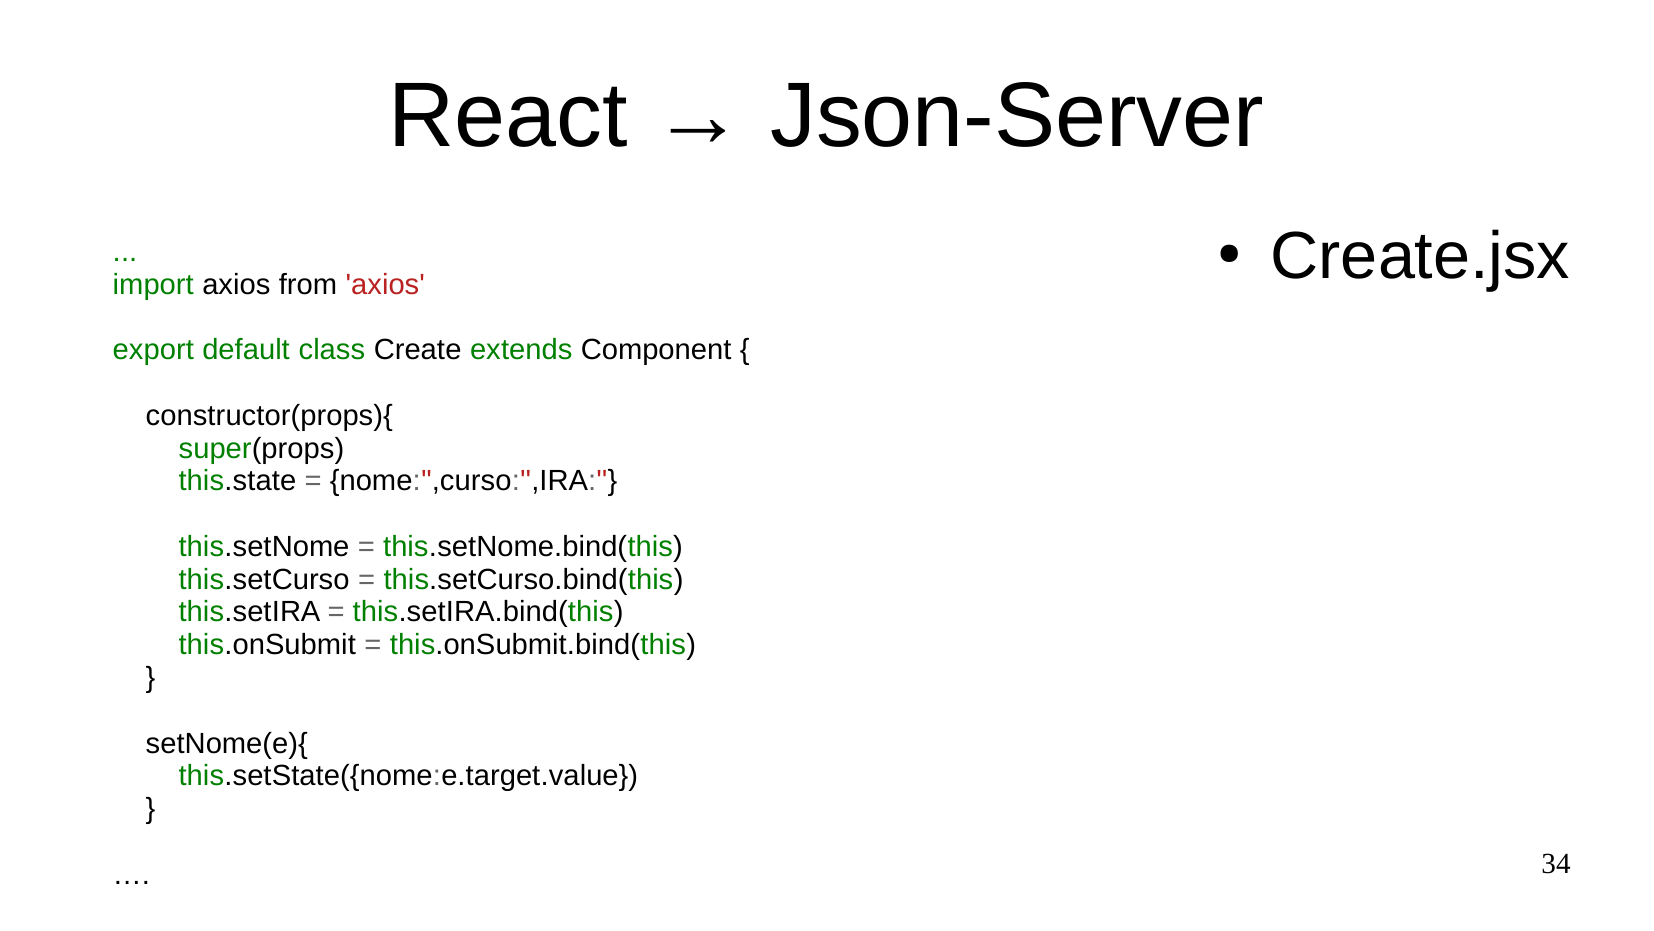

# React → Json-Server
Create.jsx
...
import axios from 'axios'
export default class Create extends Component {
 constructor(props){
 super(props)
 this.state = {nome:'',curso:'',IRA:''}
 this.setNome = this.setNome.bind(this)
 this.setCurso = this.setCurso.bind(this)
 this.setIRA = this.setIRA.bind(this)
 this.onSubmit = this.onSubmit.bind(this)
 }
 setNome(e){
 this.setState({nome:e.target.value})
 }
….
34